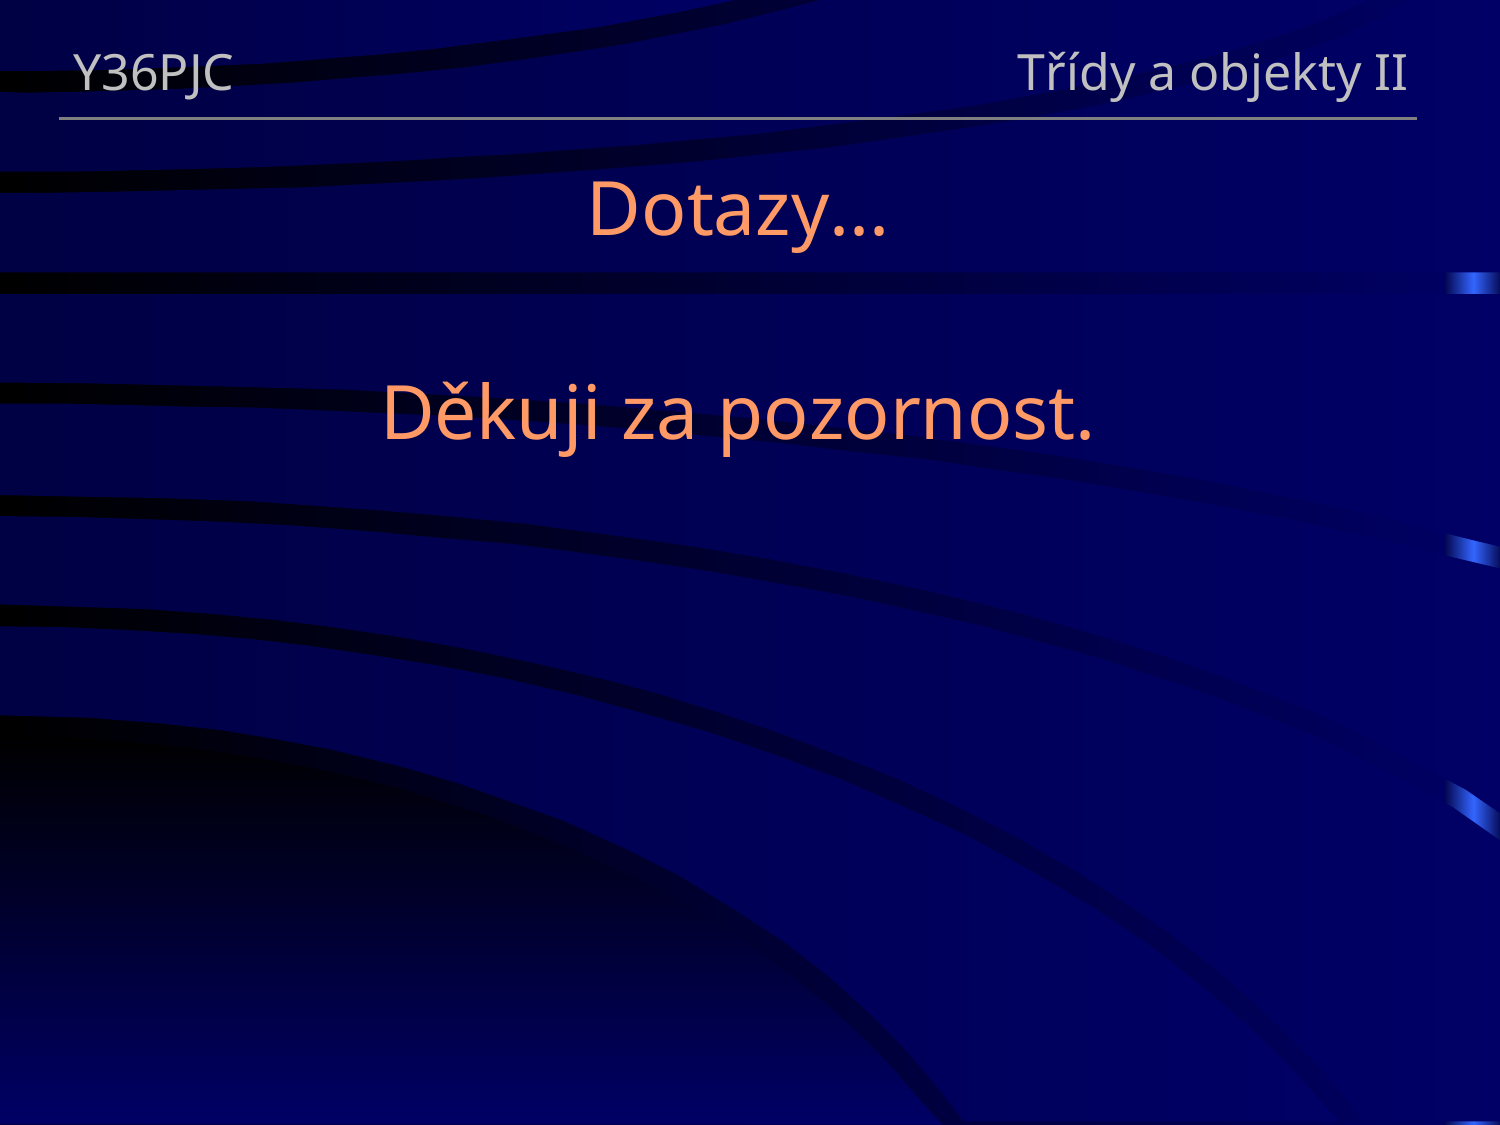

Y36PJC
Třídy a objekty II
Dotazy...
Děkuji za pozornost.